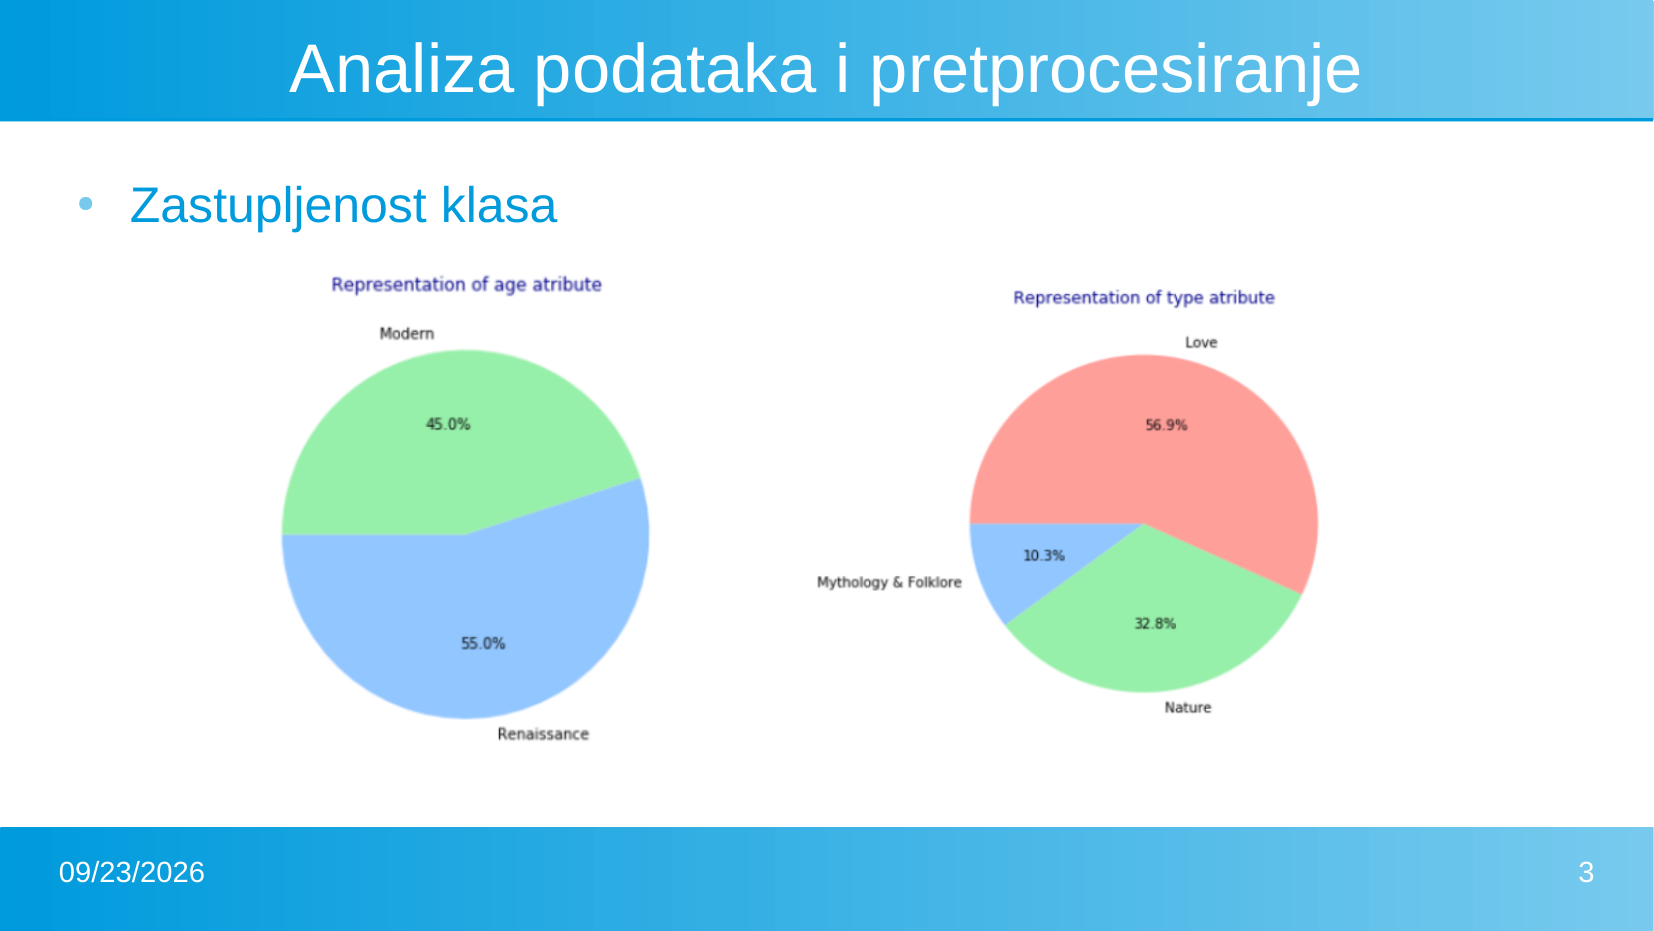

# Analiza podataka i pretprocesiranje
Zastupljenost klasa
3